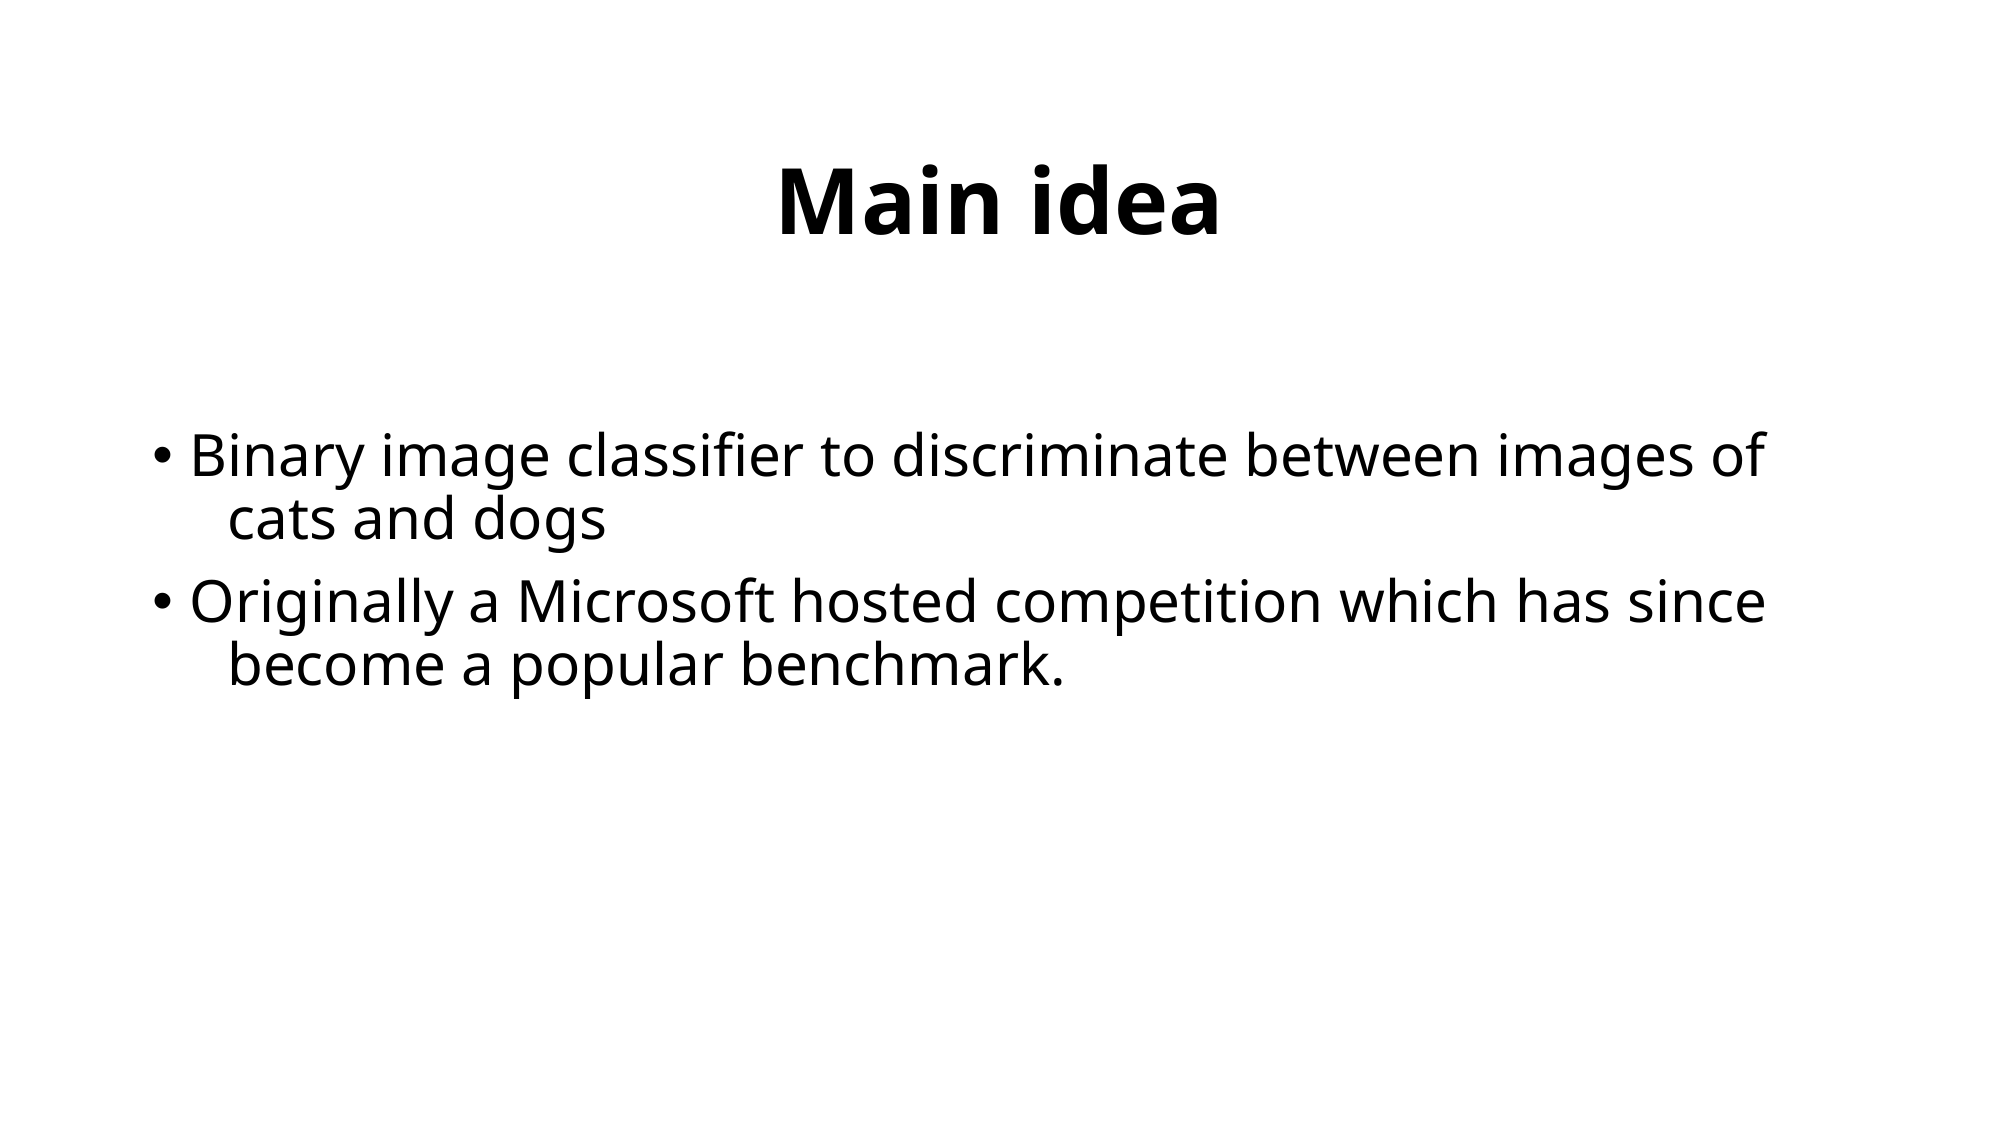

# Main idea
Binary image classifier to discriminate between images of cats and dogs
Originally a Microsoft hosted competition which has since become a popular benchmark.